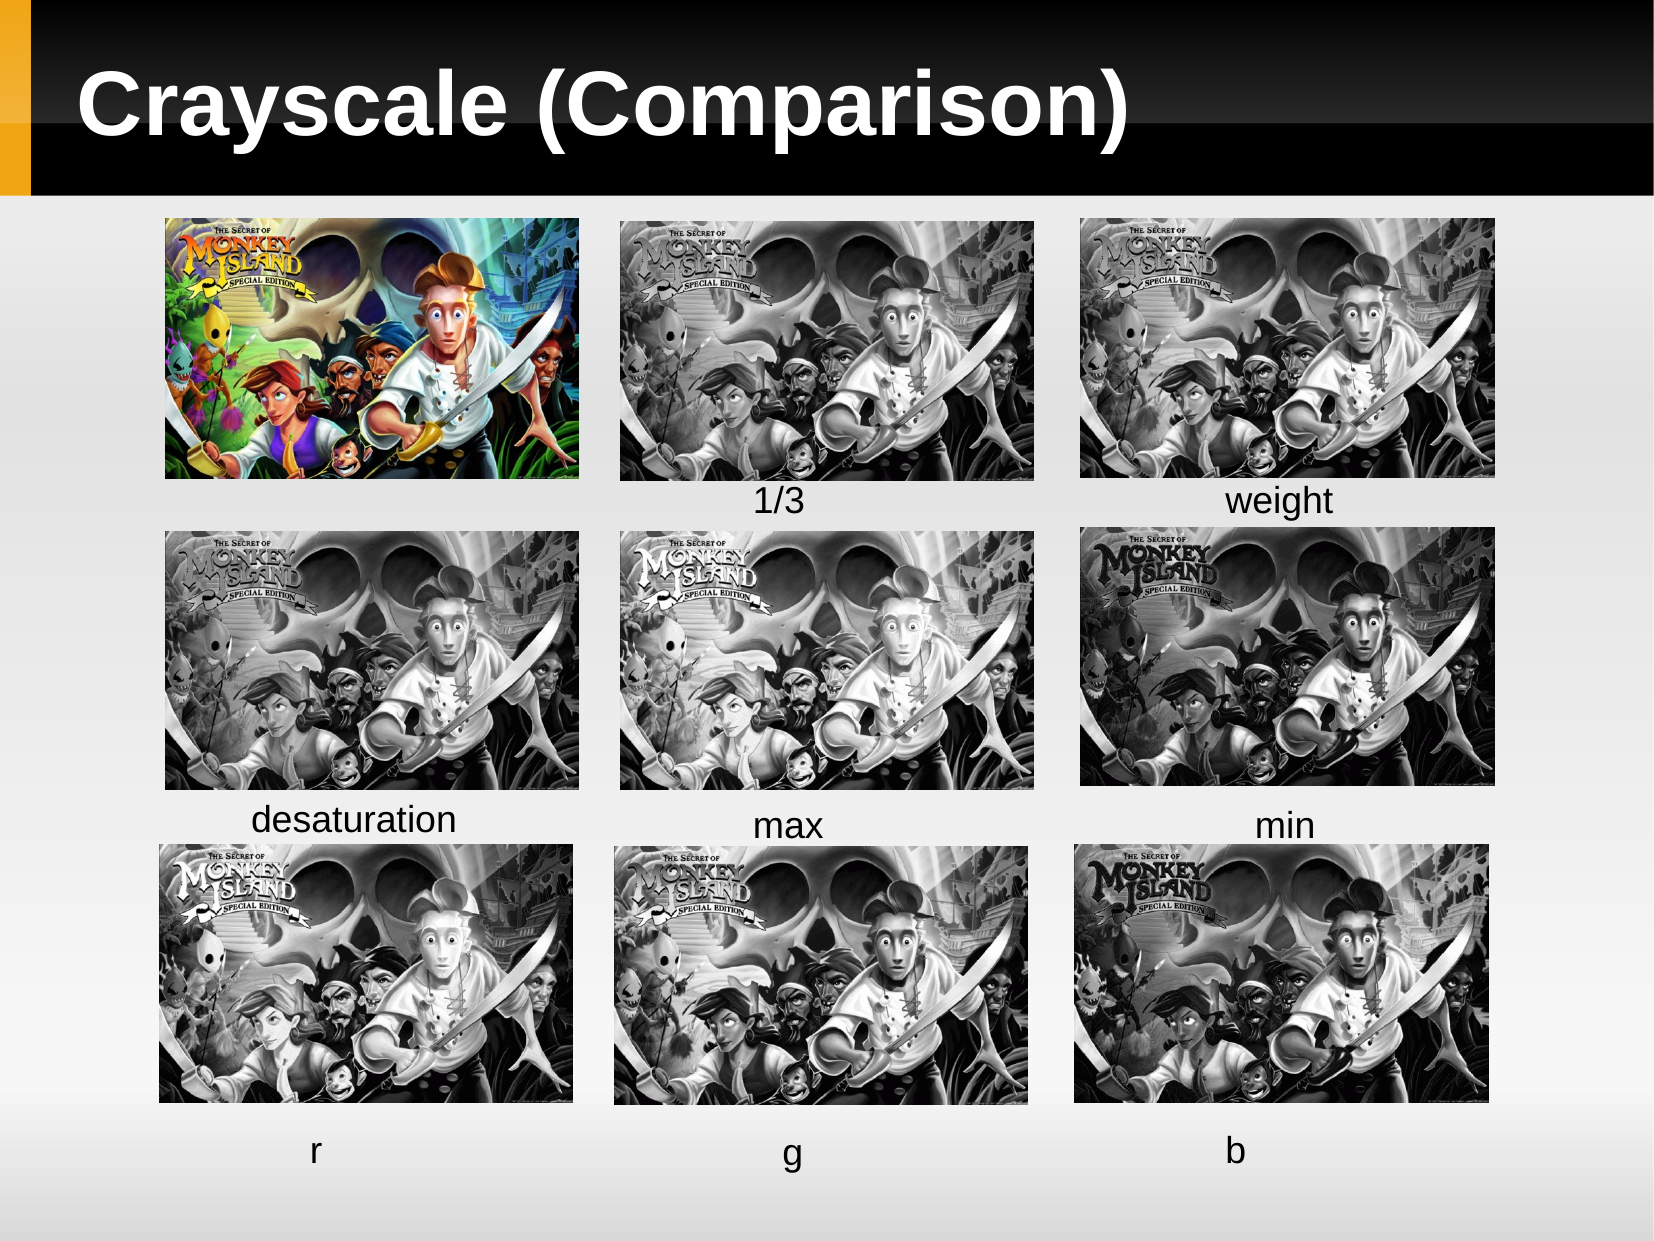

# Crayscale (Comparison)
1/3
weight
desaturation
max
min
r
b
g